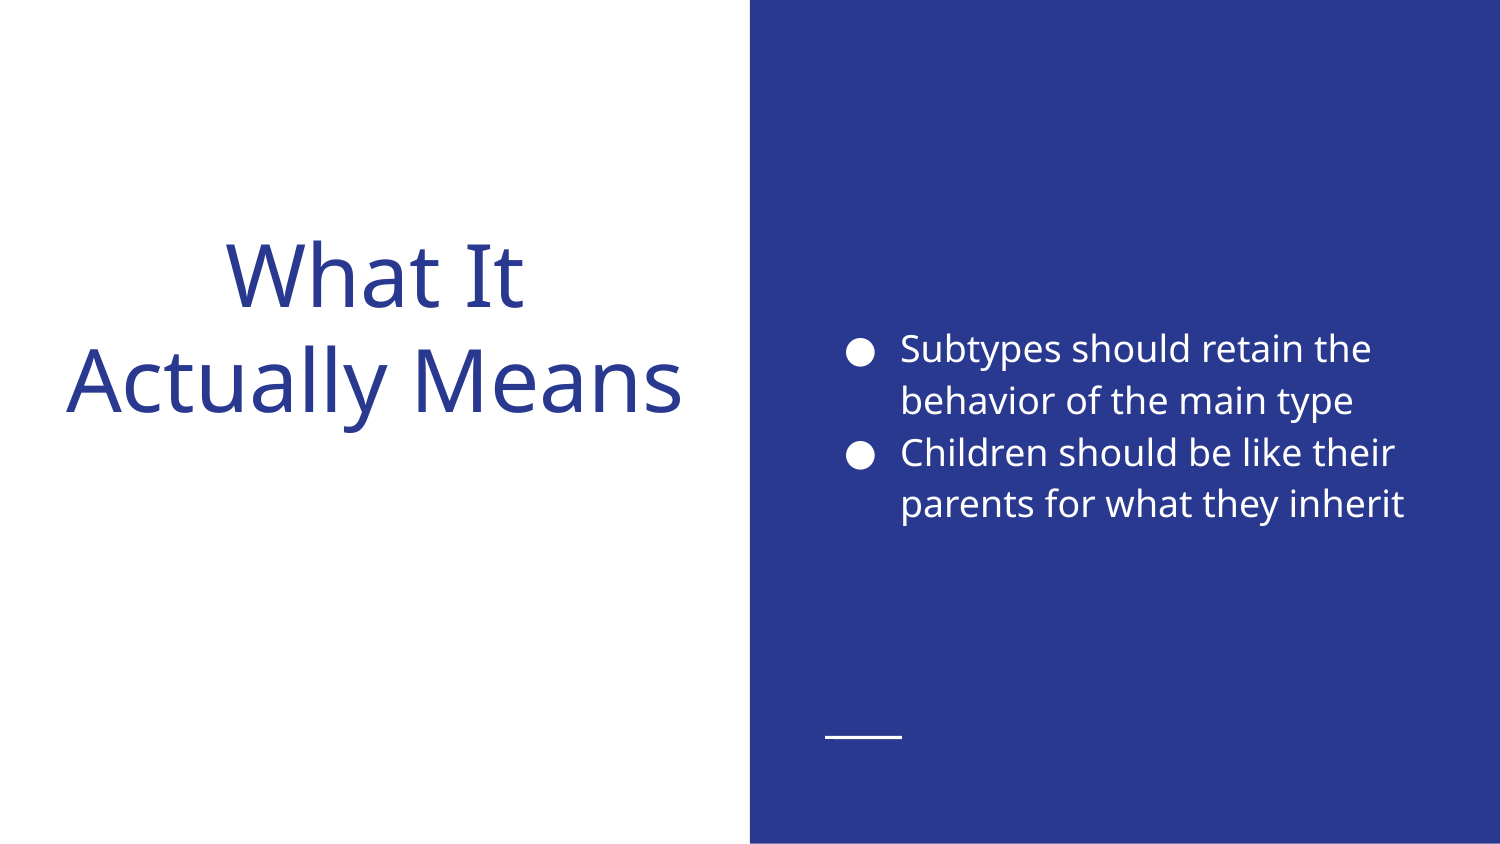

Subtypes should retain the behavior of the main type
Children should be like their parents for what they inherit
# What It Actually Means